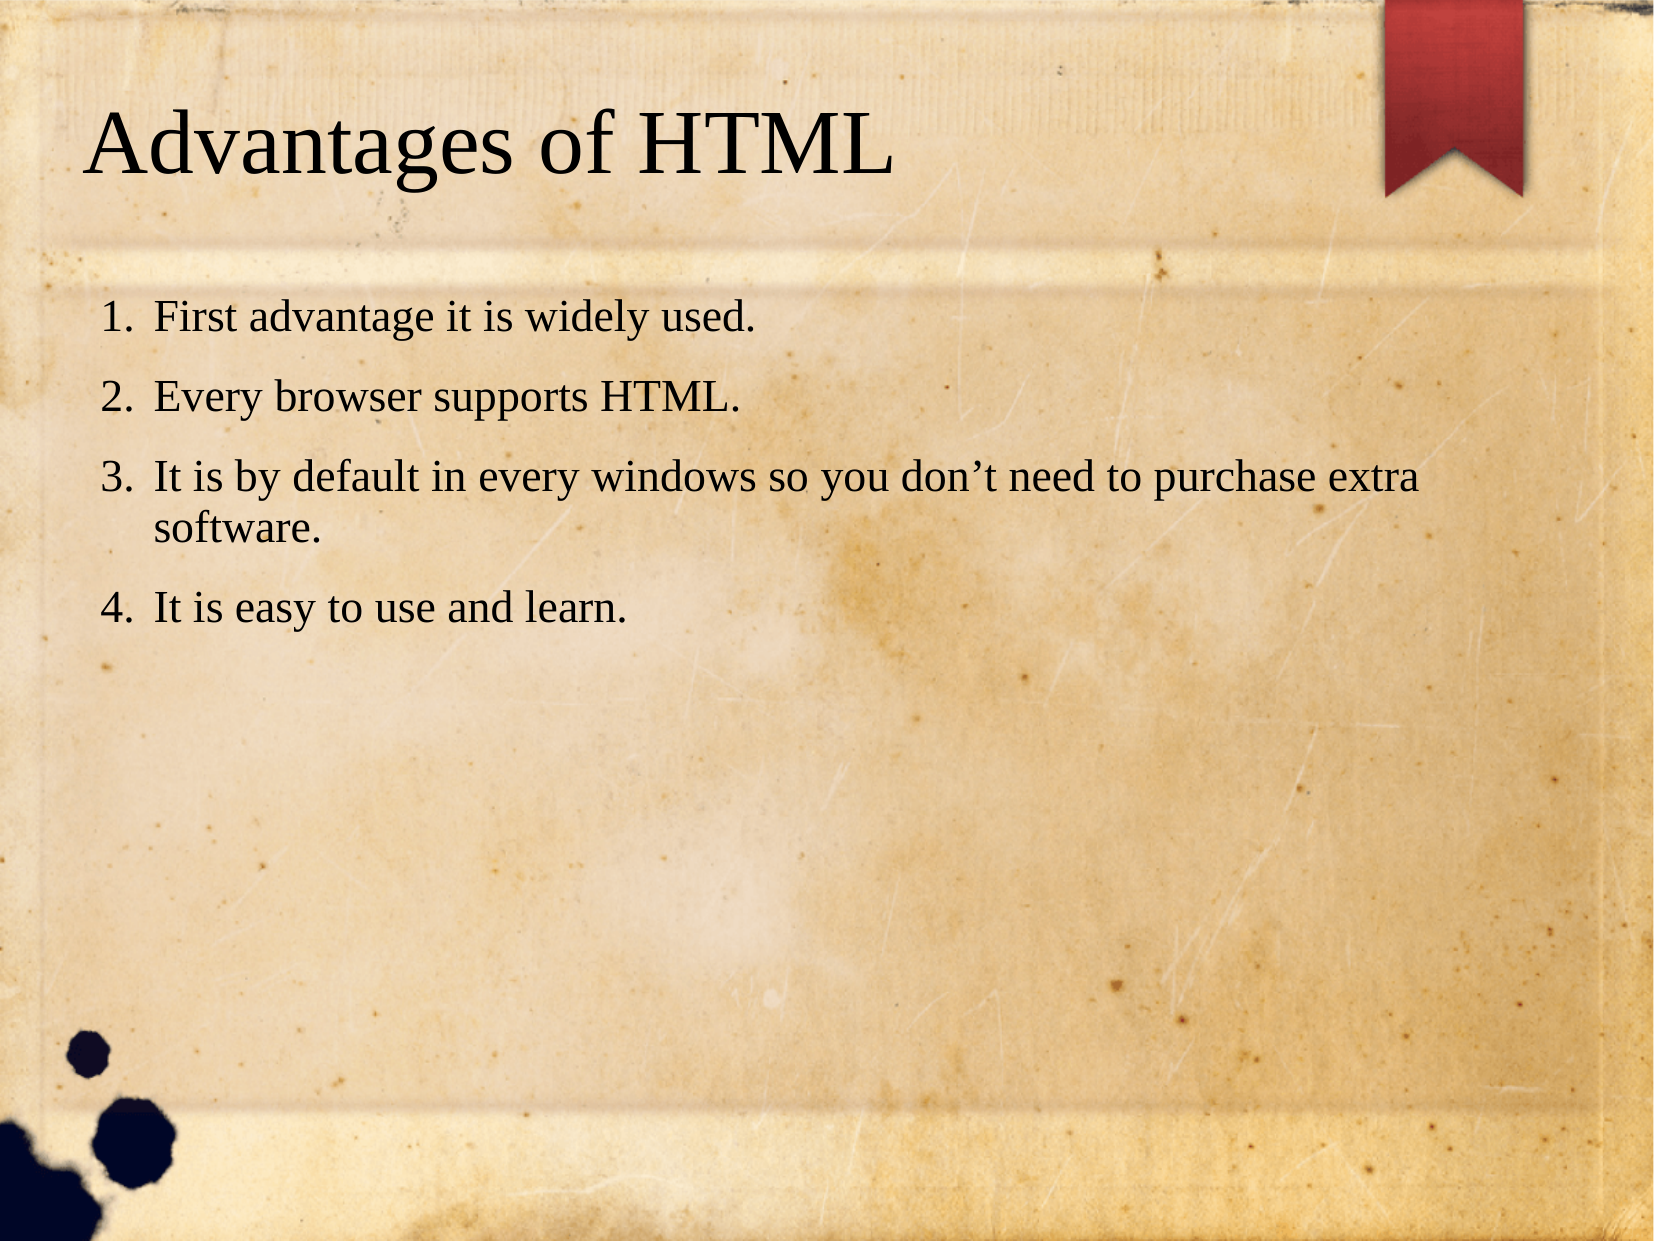

# Advantages of HTML
First advantage it is widely used.
Every browser supports HTML.
It is by default in every windows so you don’t need to purchase extra software.
It is easy to use and learn.